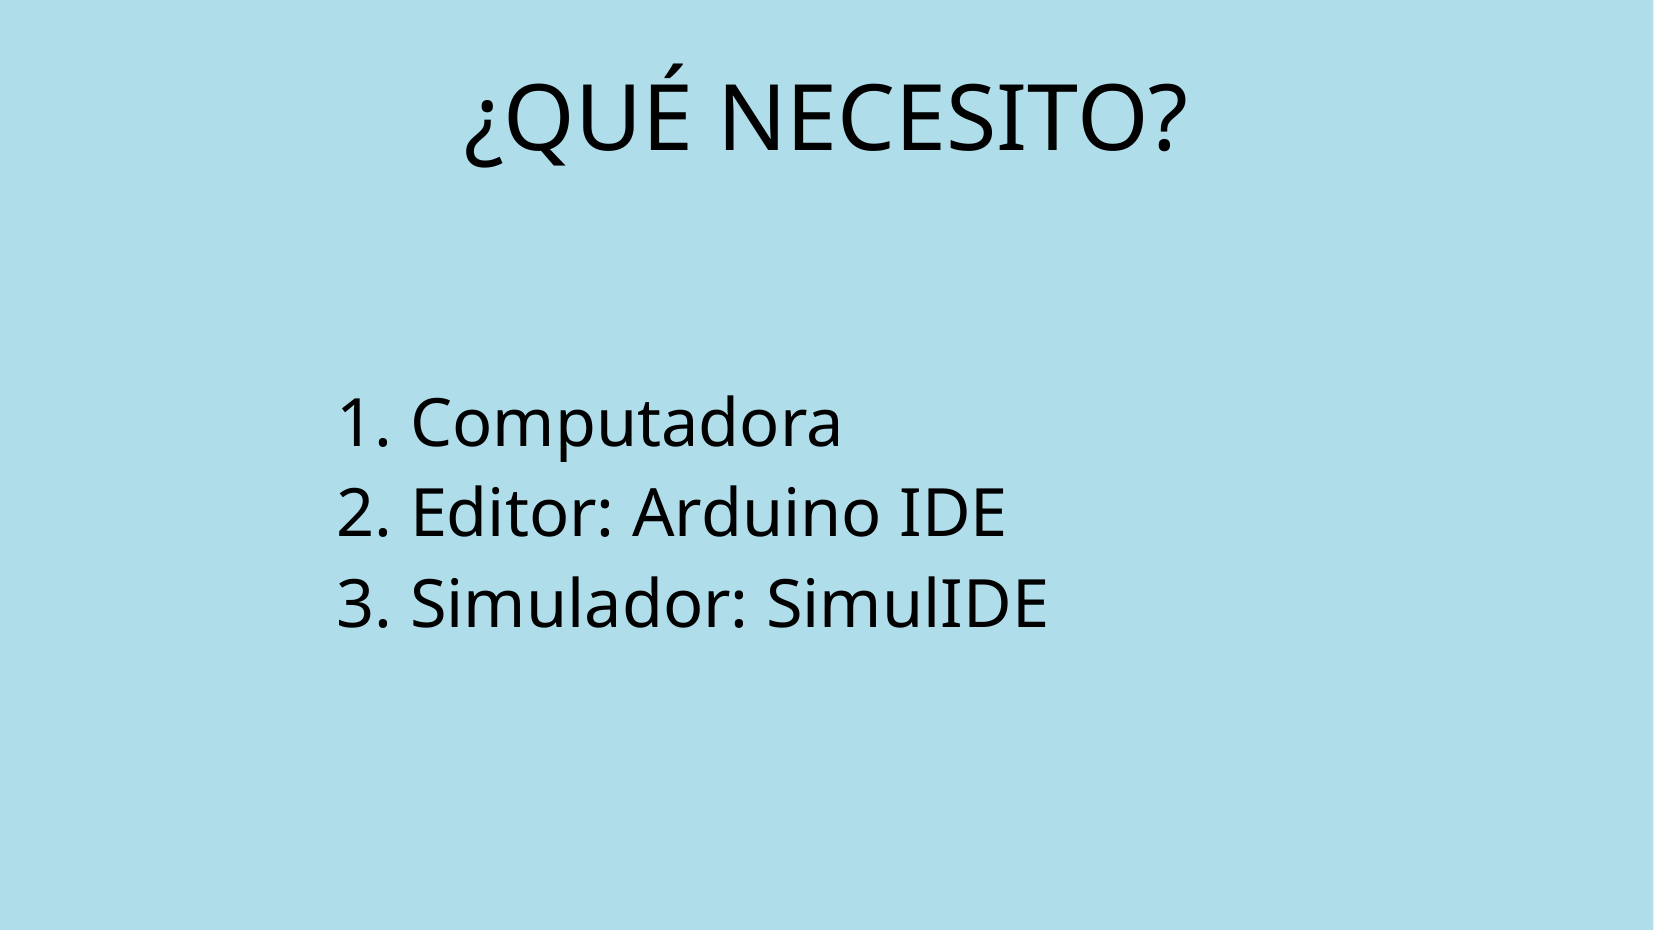

# ¿QUÉ NECESITO?
 Computadora
 Editor: Arduino IDE
 Simulador: SimulIDE